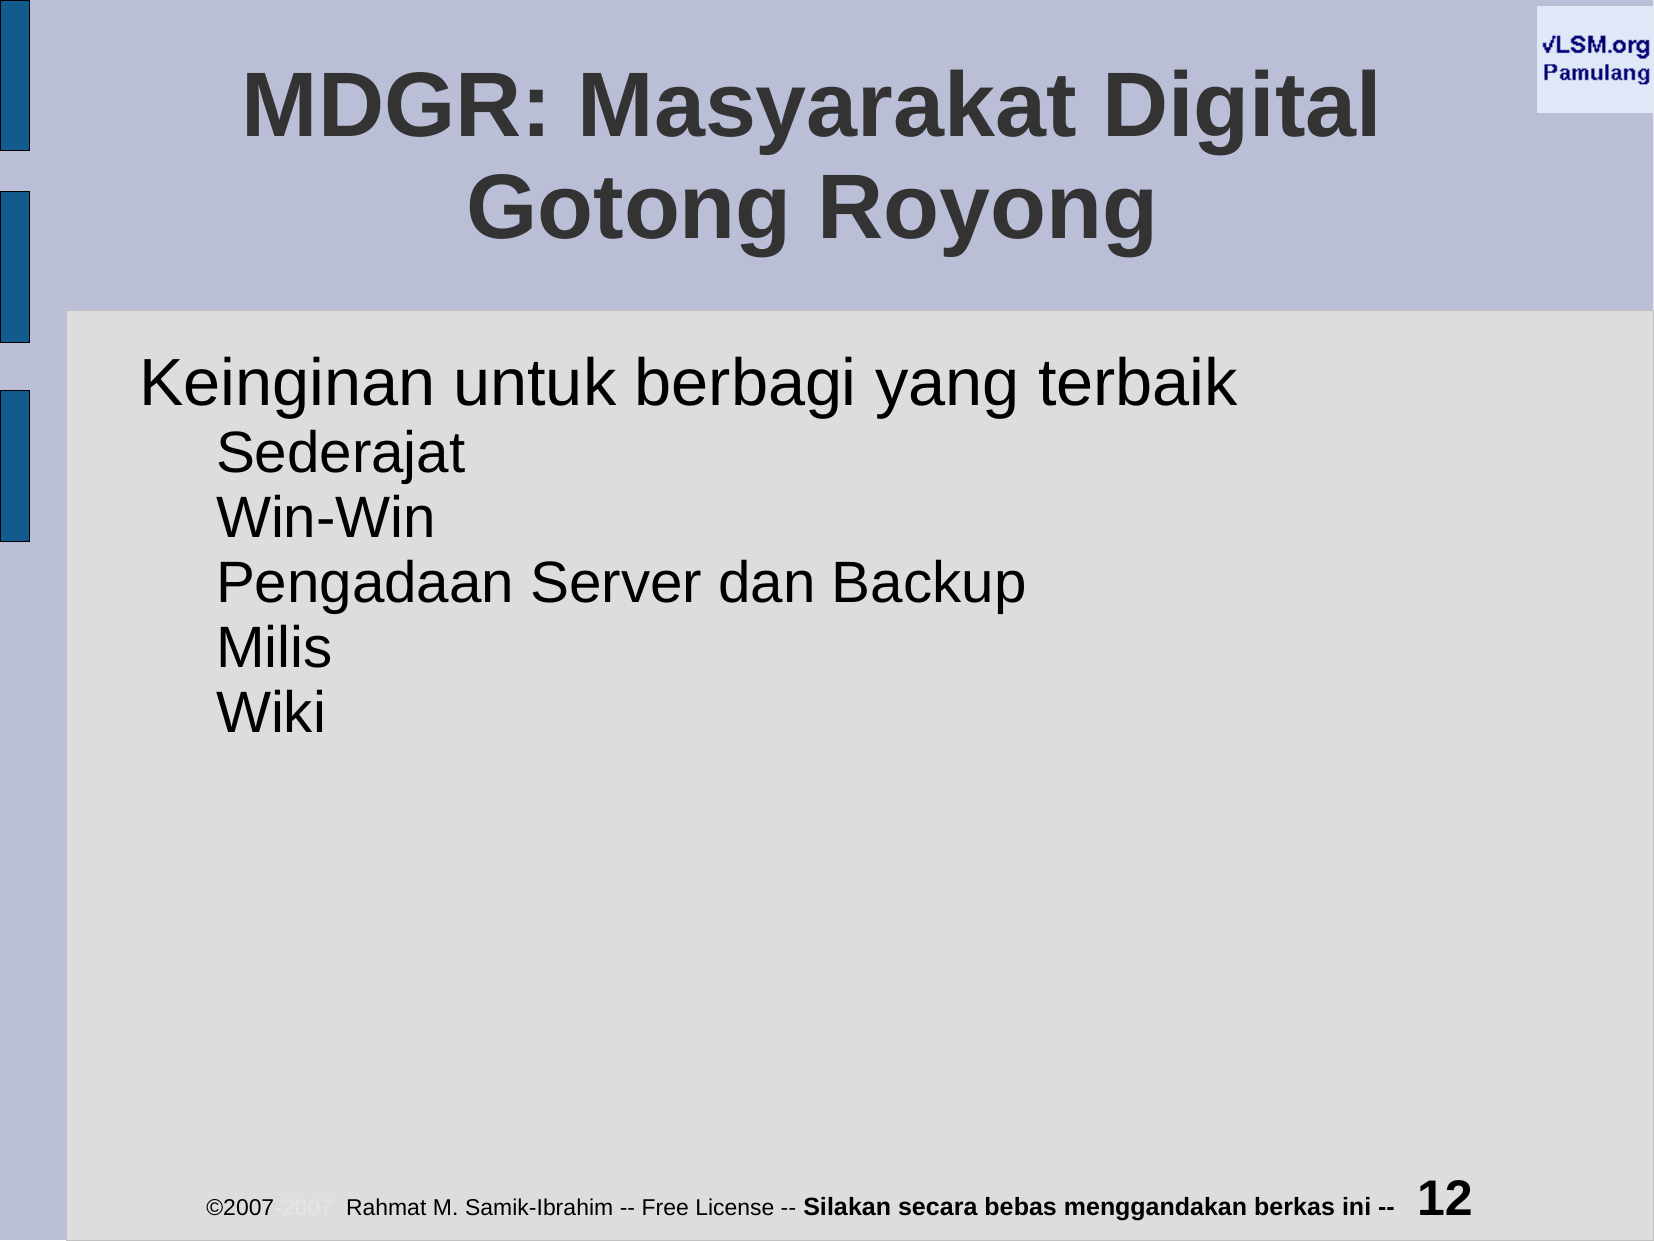

# MDGR: Masyarakat Digital Gotong Royong
Keinginan untuk berbagi yang terbaik
Sederajat
Win-Win
Pengadaan Server dan Backup
Milis
Wiki